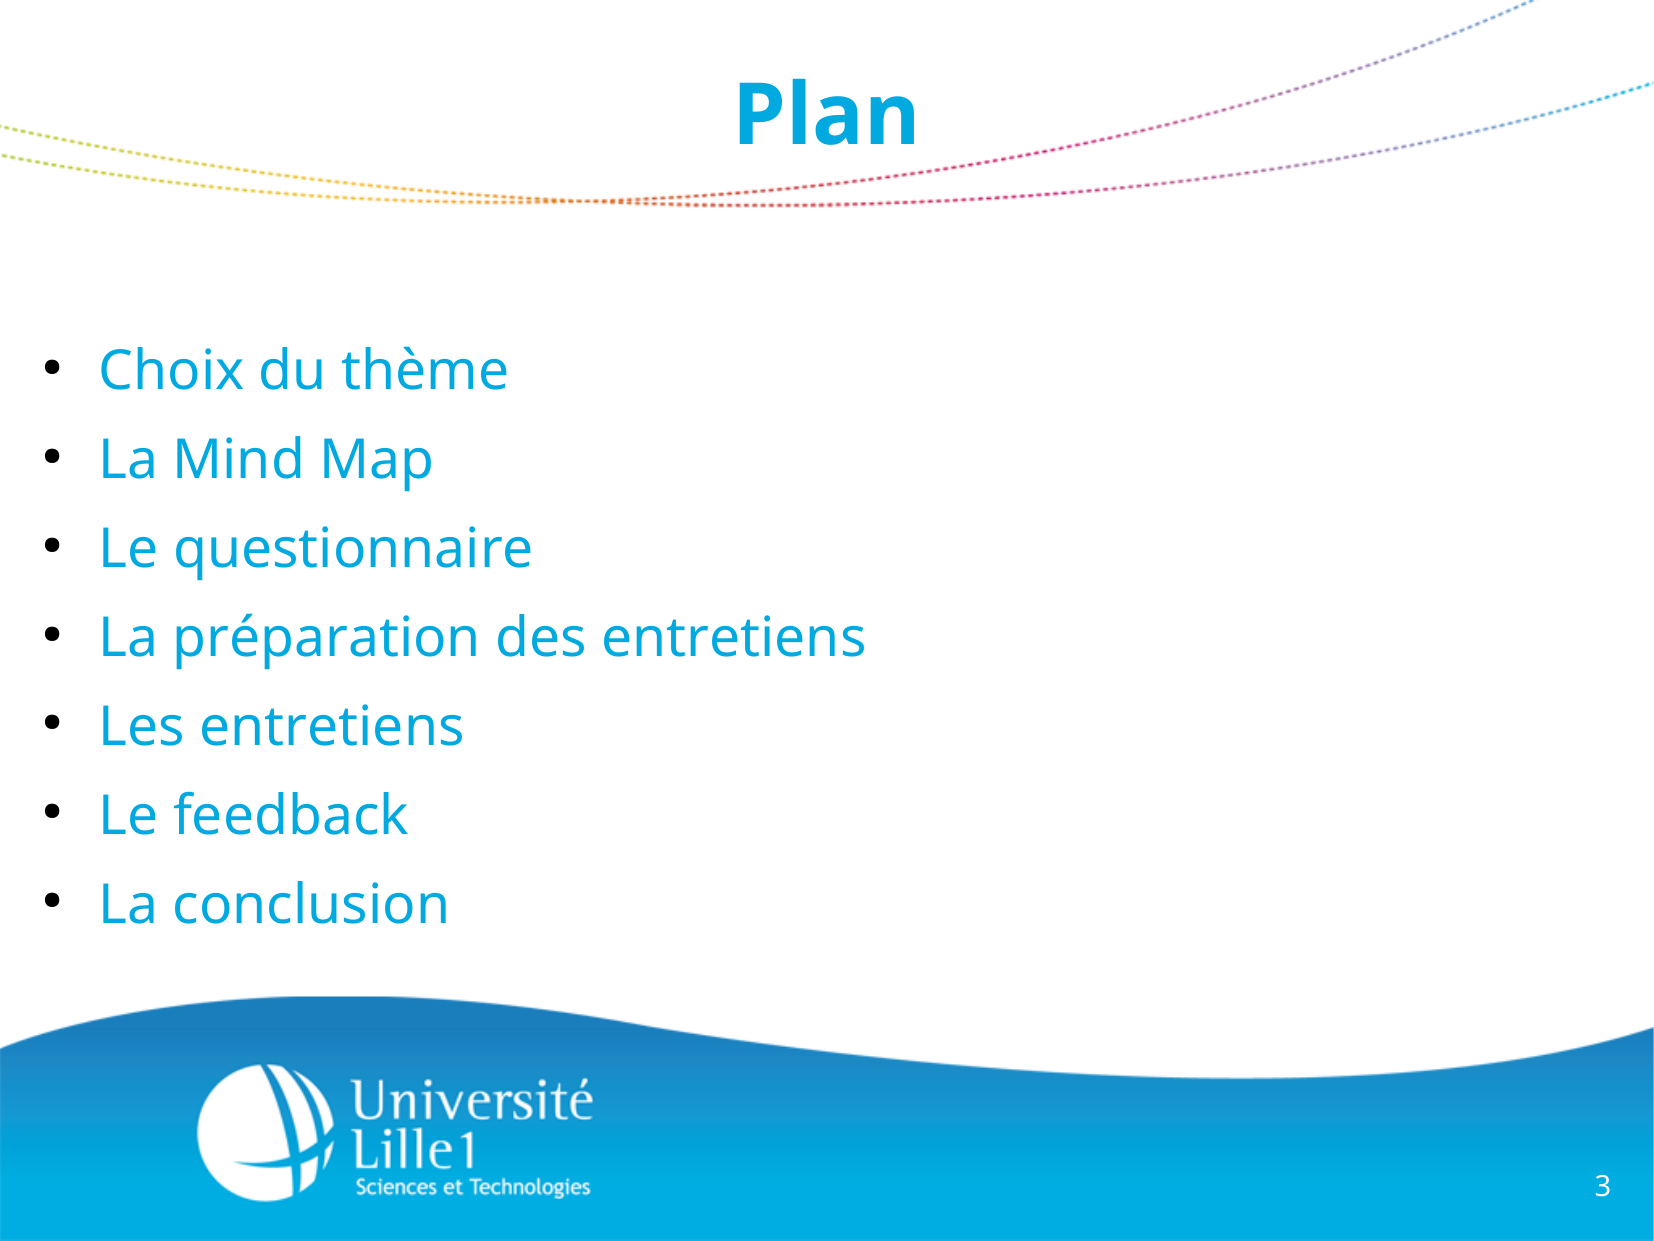

# Plan
Choix du thème
La Mind Map
Le questionnaire
La préparation des entretiens
Les entretiens
Le feedback
La conclusion
3